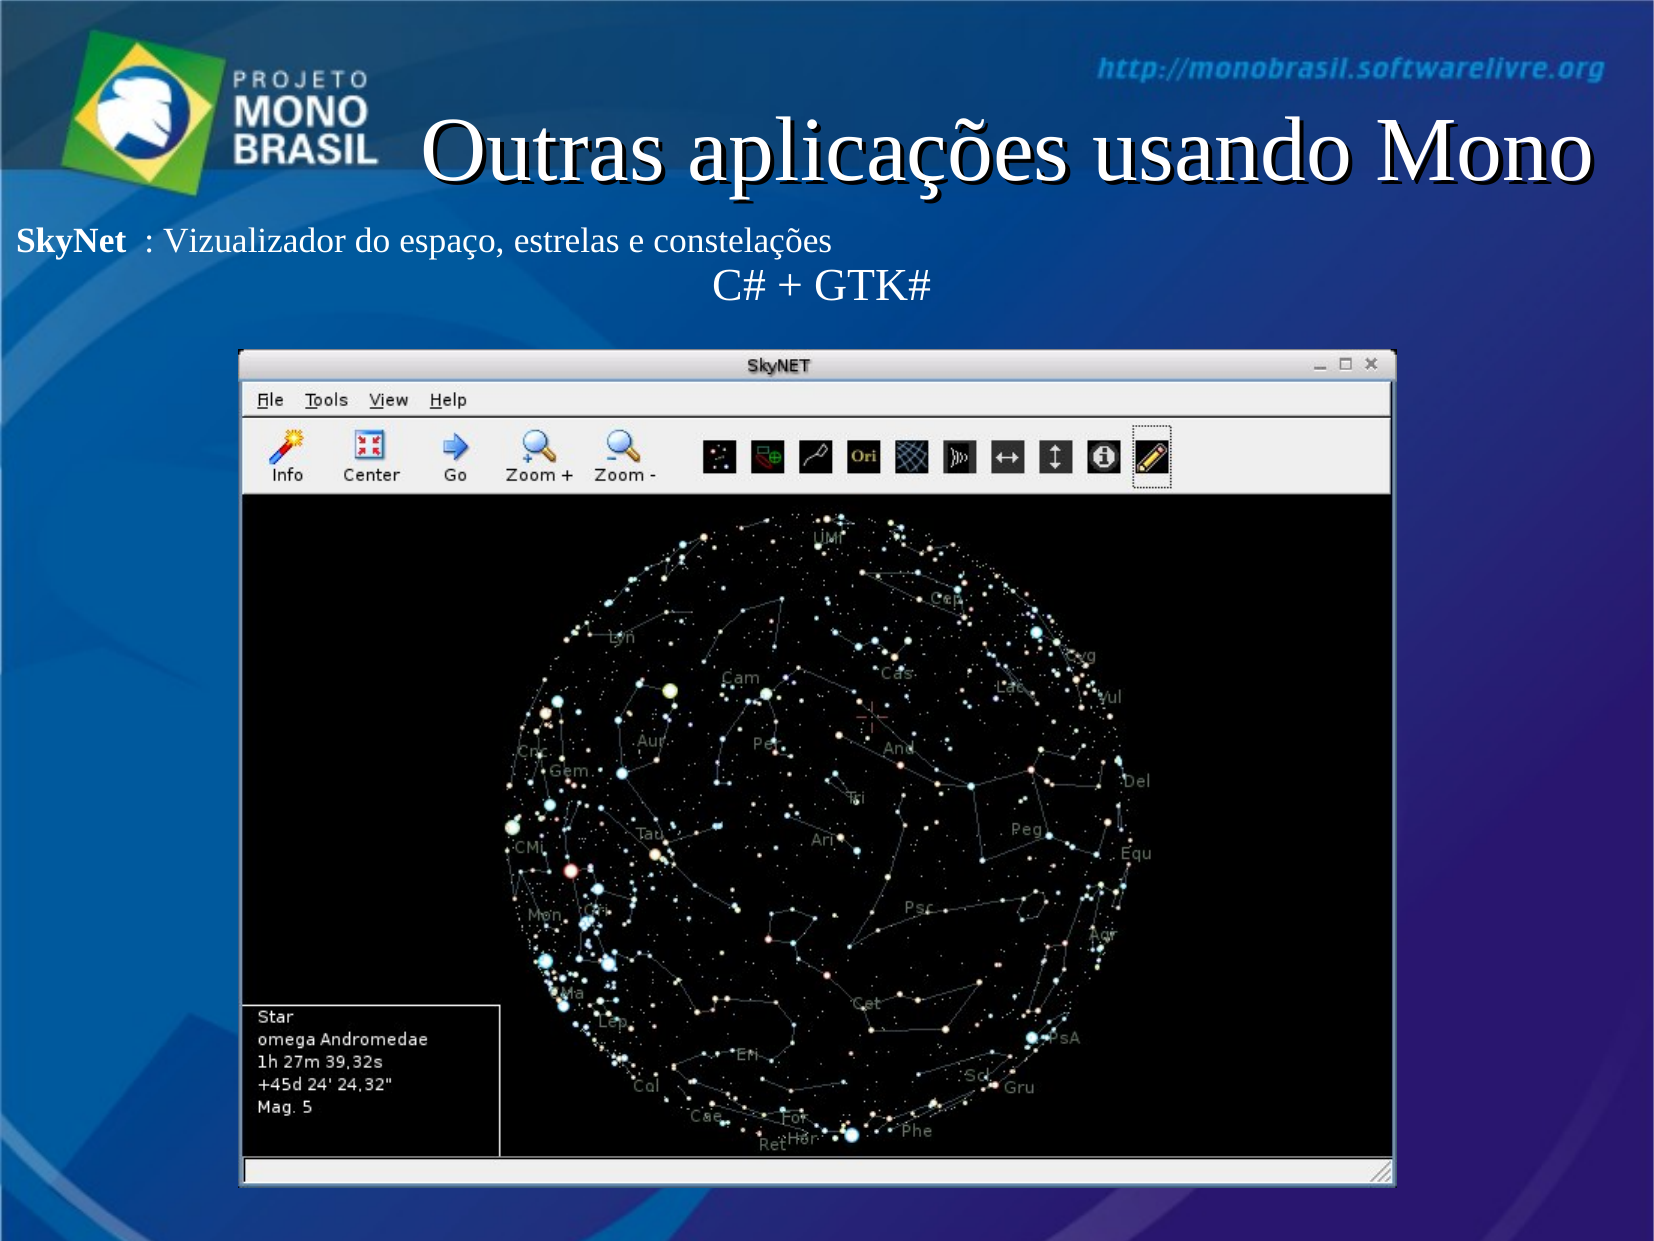

# Outras aplicações usando Mono
SkyNet : Vizualizador do espaço, estrelas e constelações
C# + GTK#